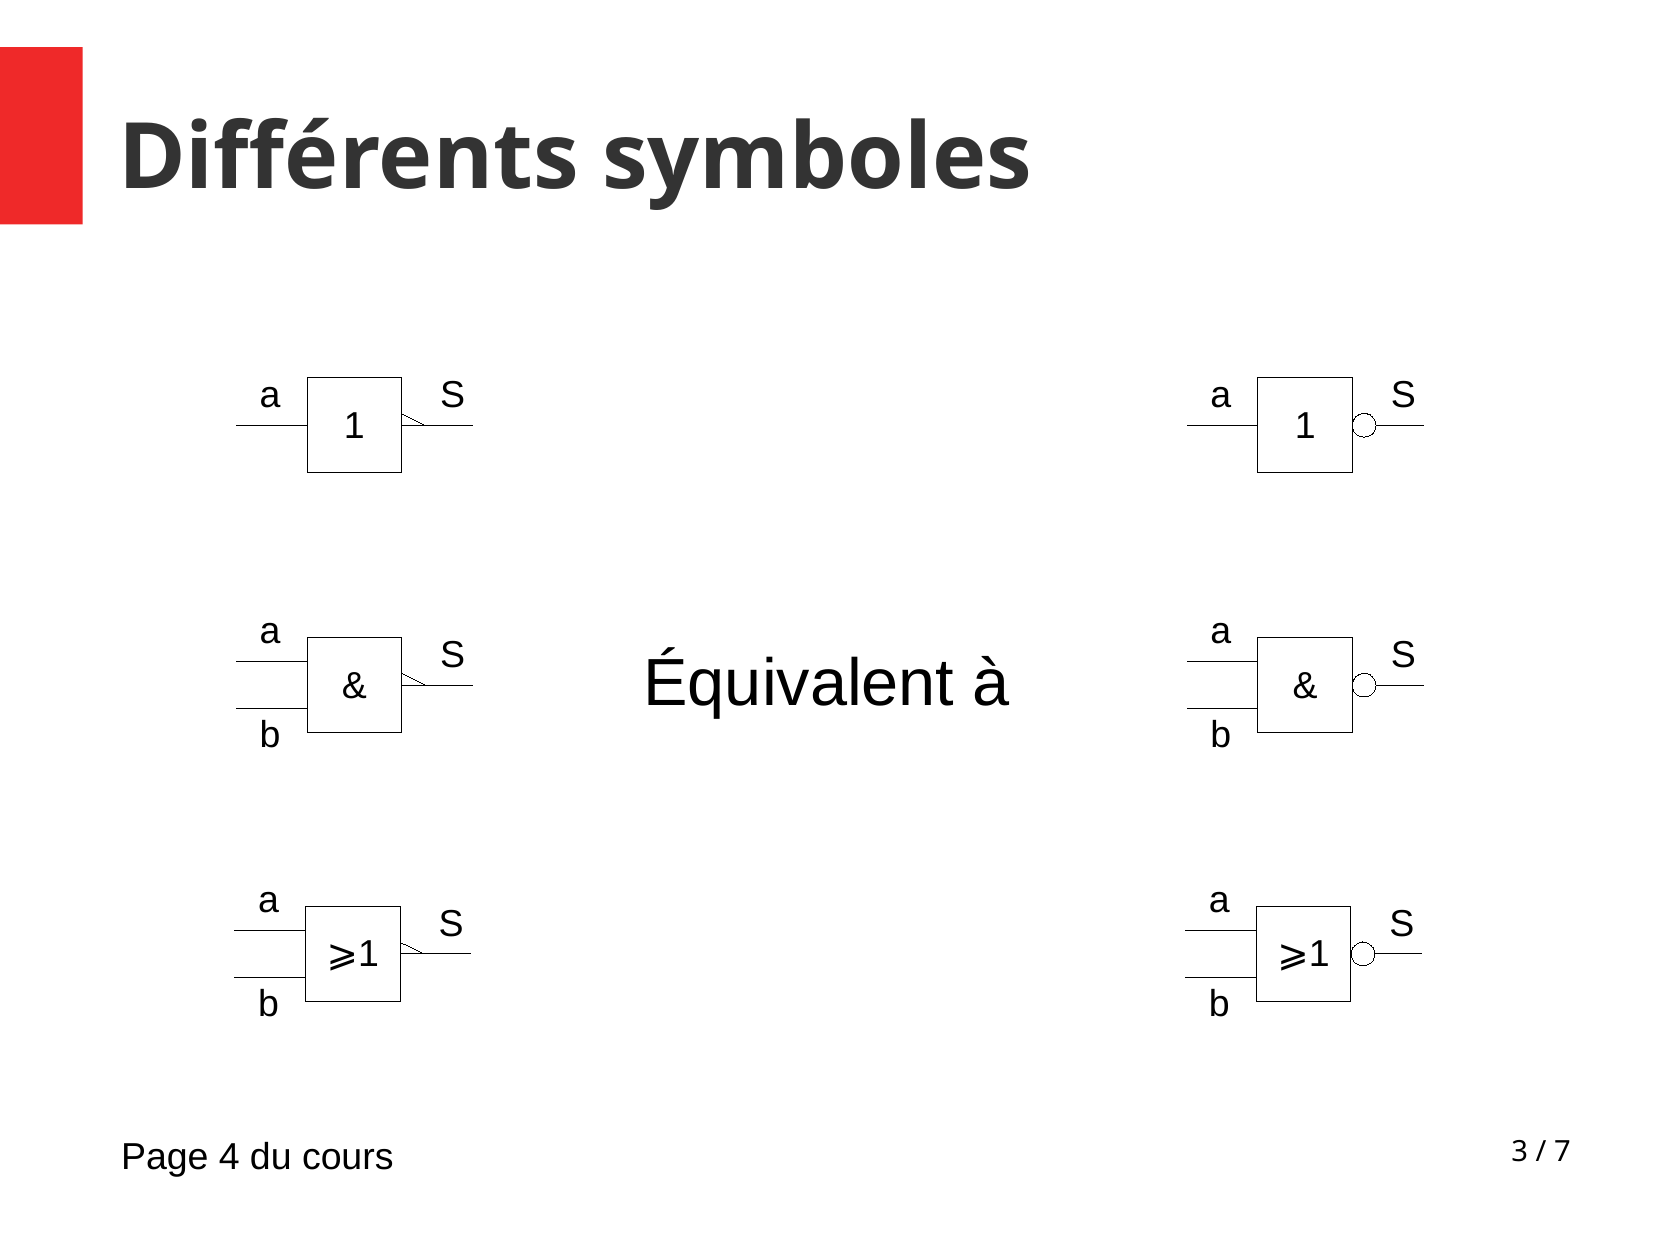

# Différents symboles
a
S
1
a
S
1
a
S
&
b
a
S
&
b
Équivalent à
a
S
⩾1
b
a
S
⩾1
b
Page 4 du cours
3